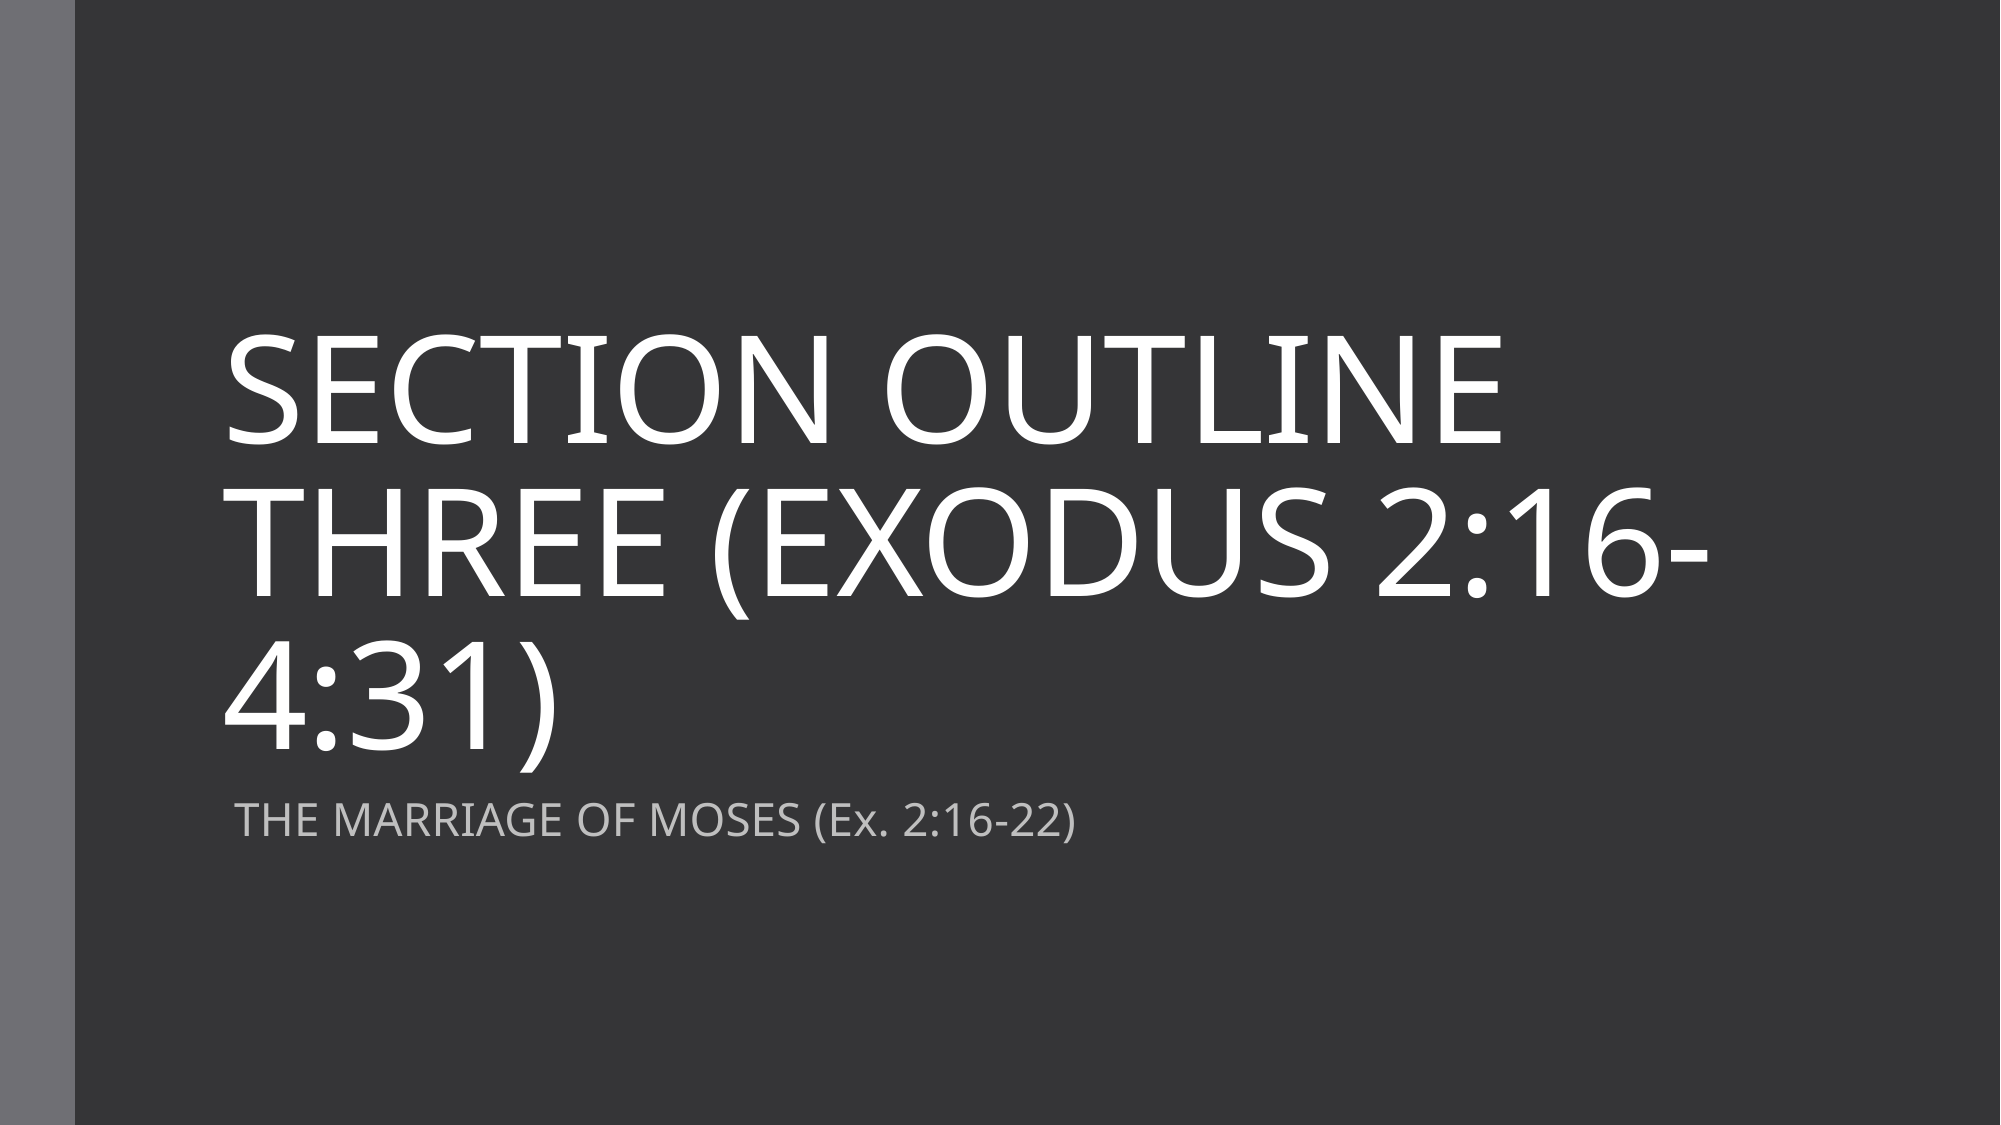

# SECTION OUTLINE THREE (EXODUS 2:16-4:31)
 THE MARRIAGE OF MOSES (Ex. 2:16-22)